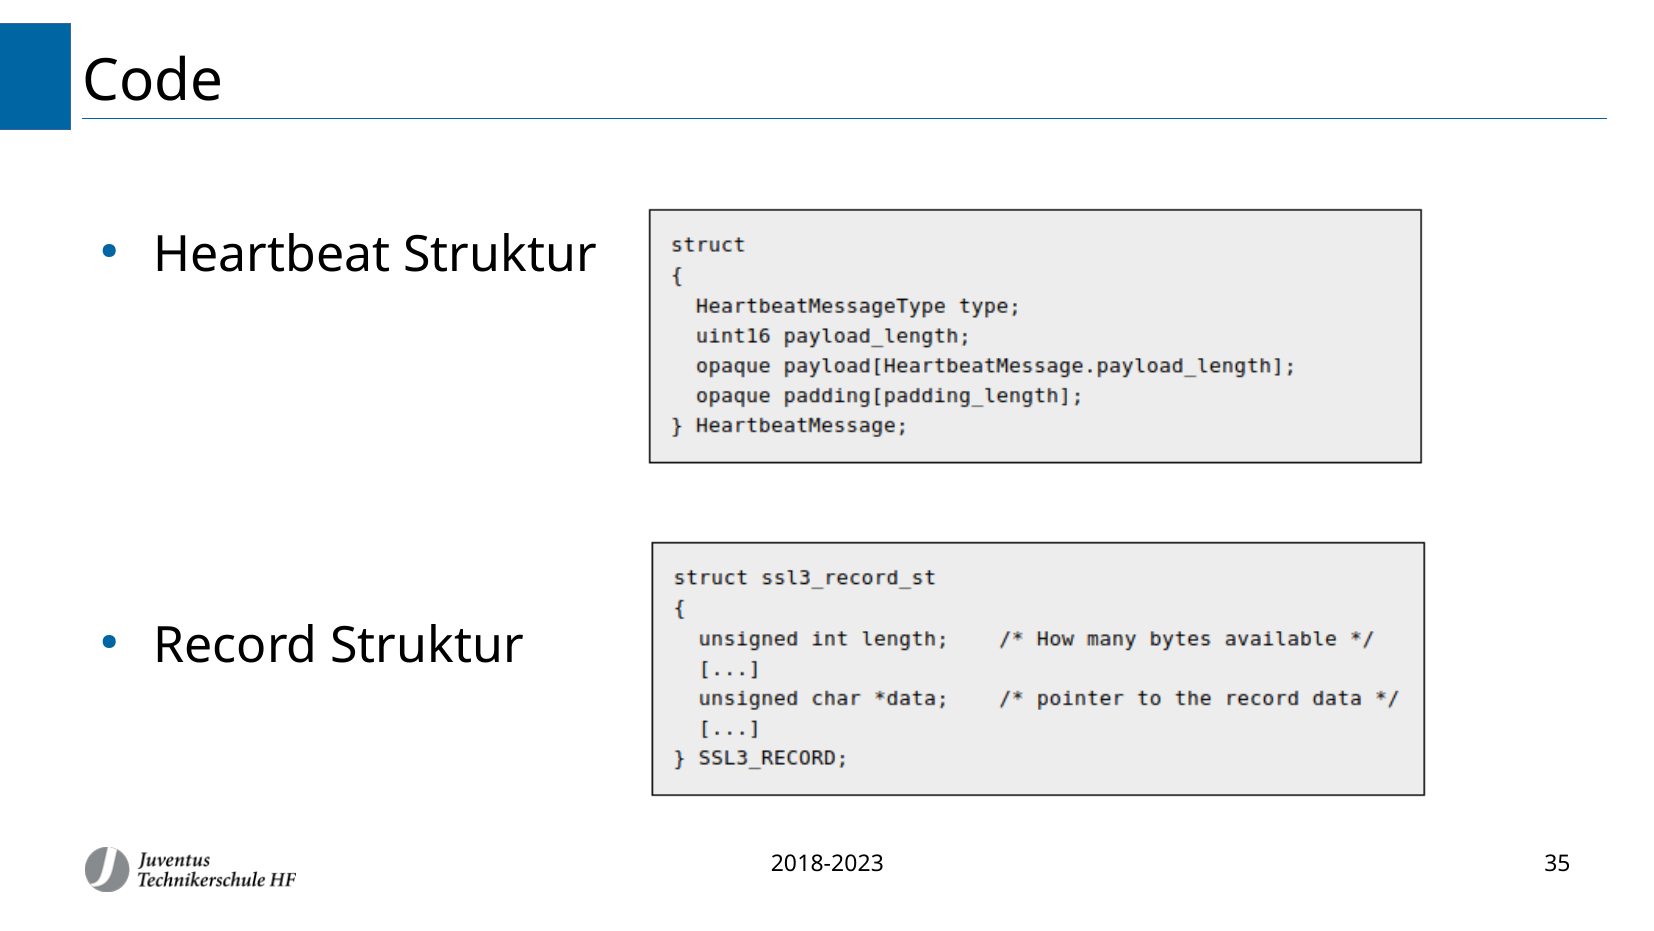

# Code
Heartbeat Struktur
Record Struktur
2018-2023
35